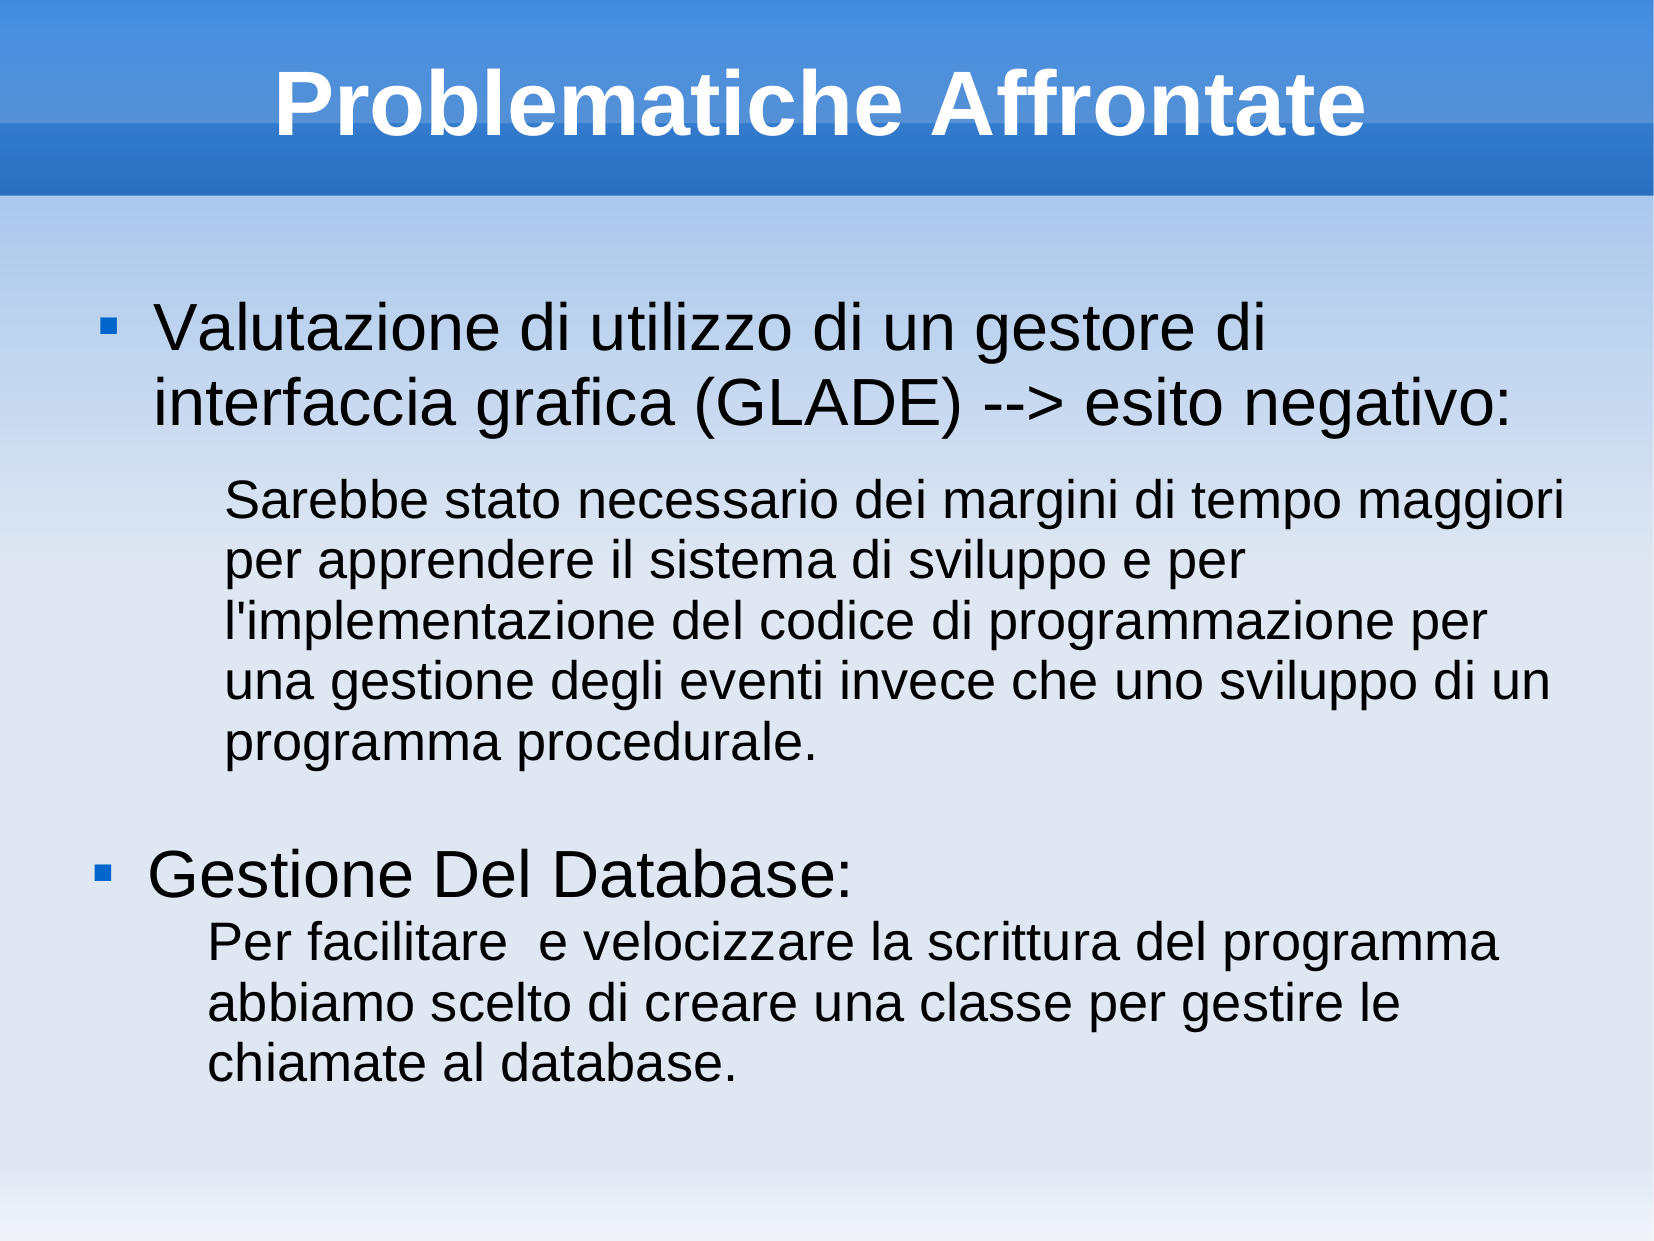

# Problematiche Affrontate
Valutazione di utilizzo di un gestore di interfaccia grafica (GLADE) --> esito negativo:
Sarebbe stato necessario dei margini di tempo maggiori per apprendere il sistema di sviluppo e per l'implementazione del codice di programmazione per una gestione degli eventi invece che uno sviluppo di un programma procedurale.
Gestione Del Database:
 Per facilitare e velocizzare la scrittura del programma abbiamo scelto di creare una classe per gestire le chiamate al database.